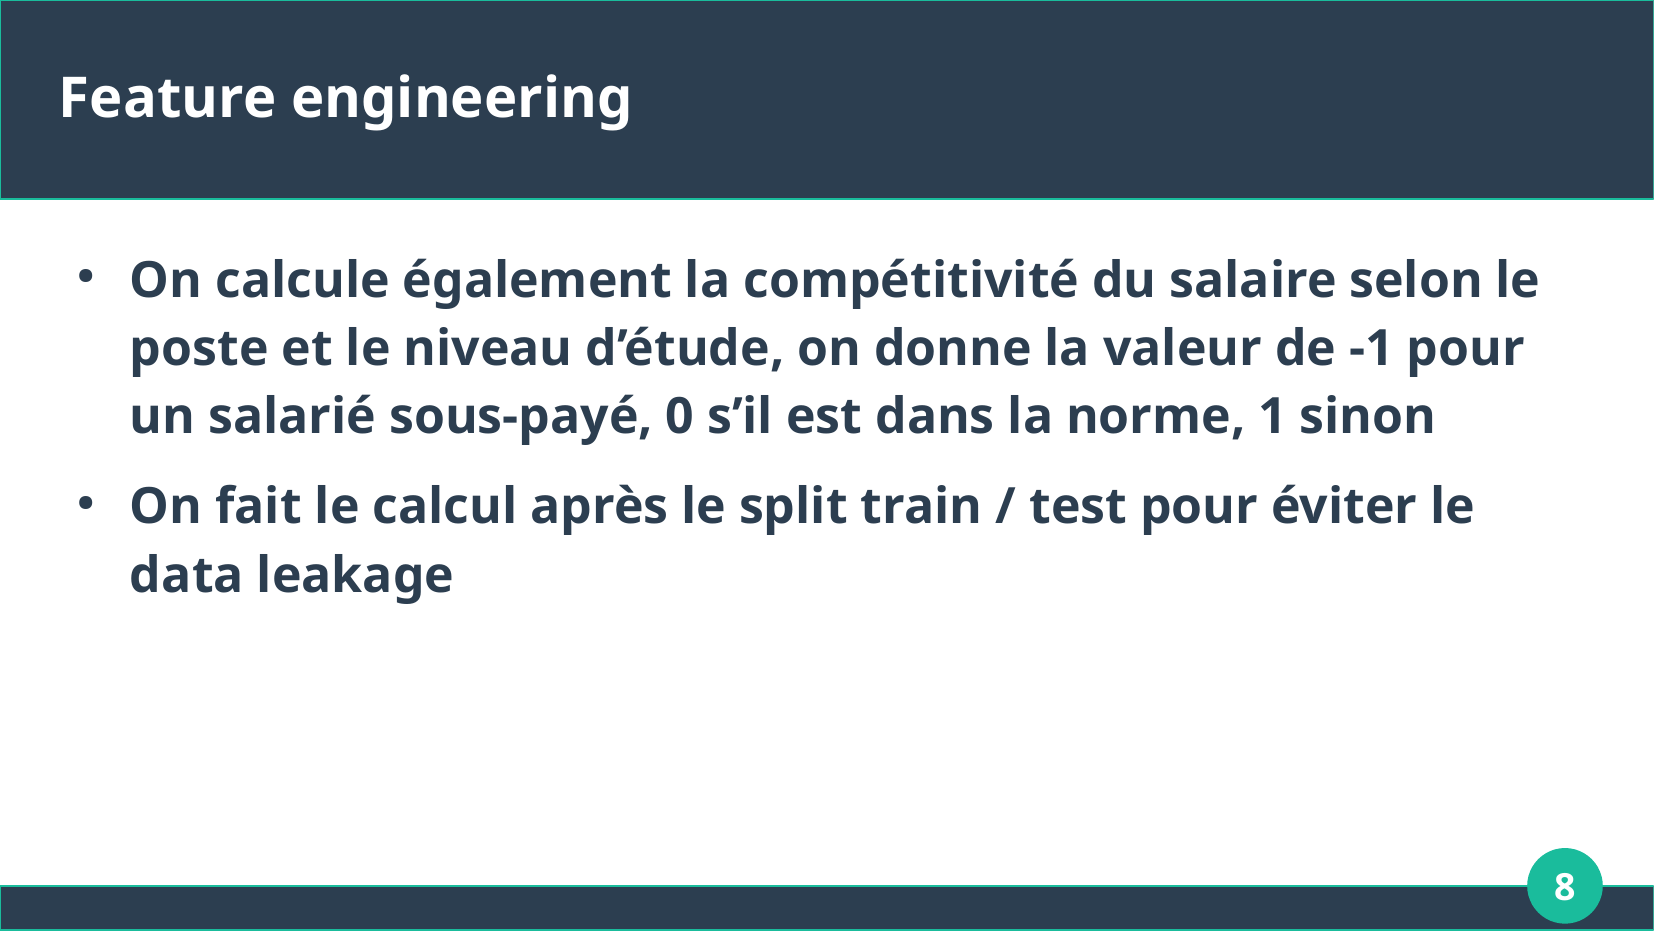

# Feature engineering
On calcule également la compétitivité du salaire selon le poste et le niveau d’étude, on donne la valeur de -1 pour un salarié sous-payé, 0 s’il est dans la norme, 1 sinon
On fait le calcul après le split train / test pour éviter le data leakage
8